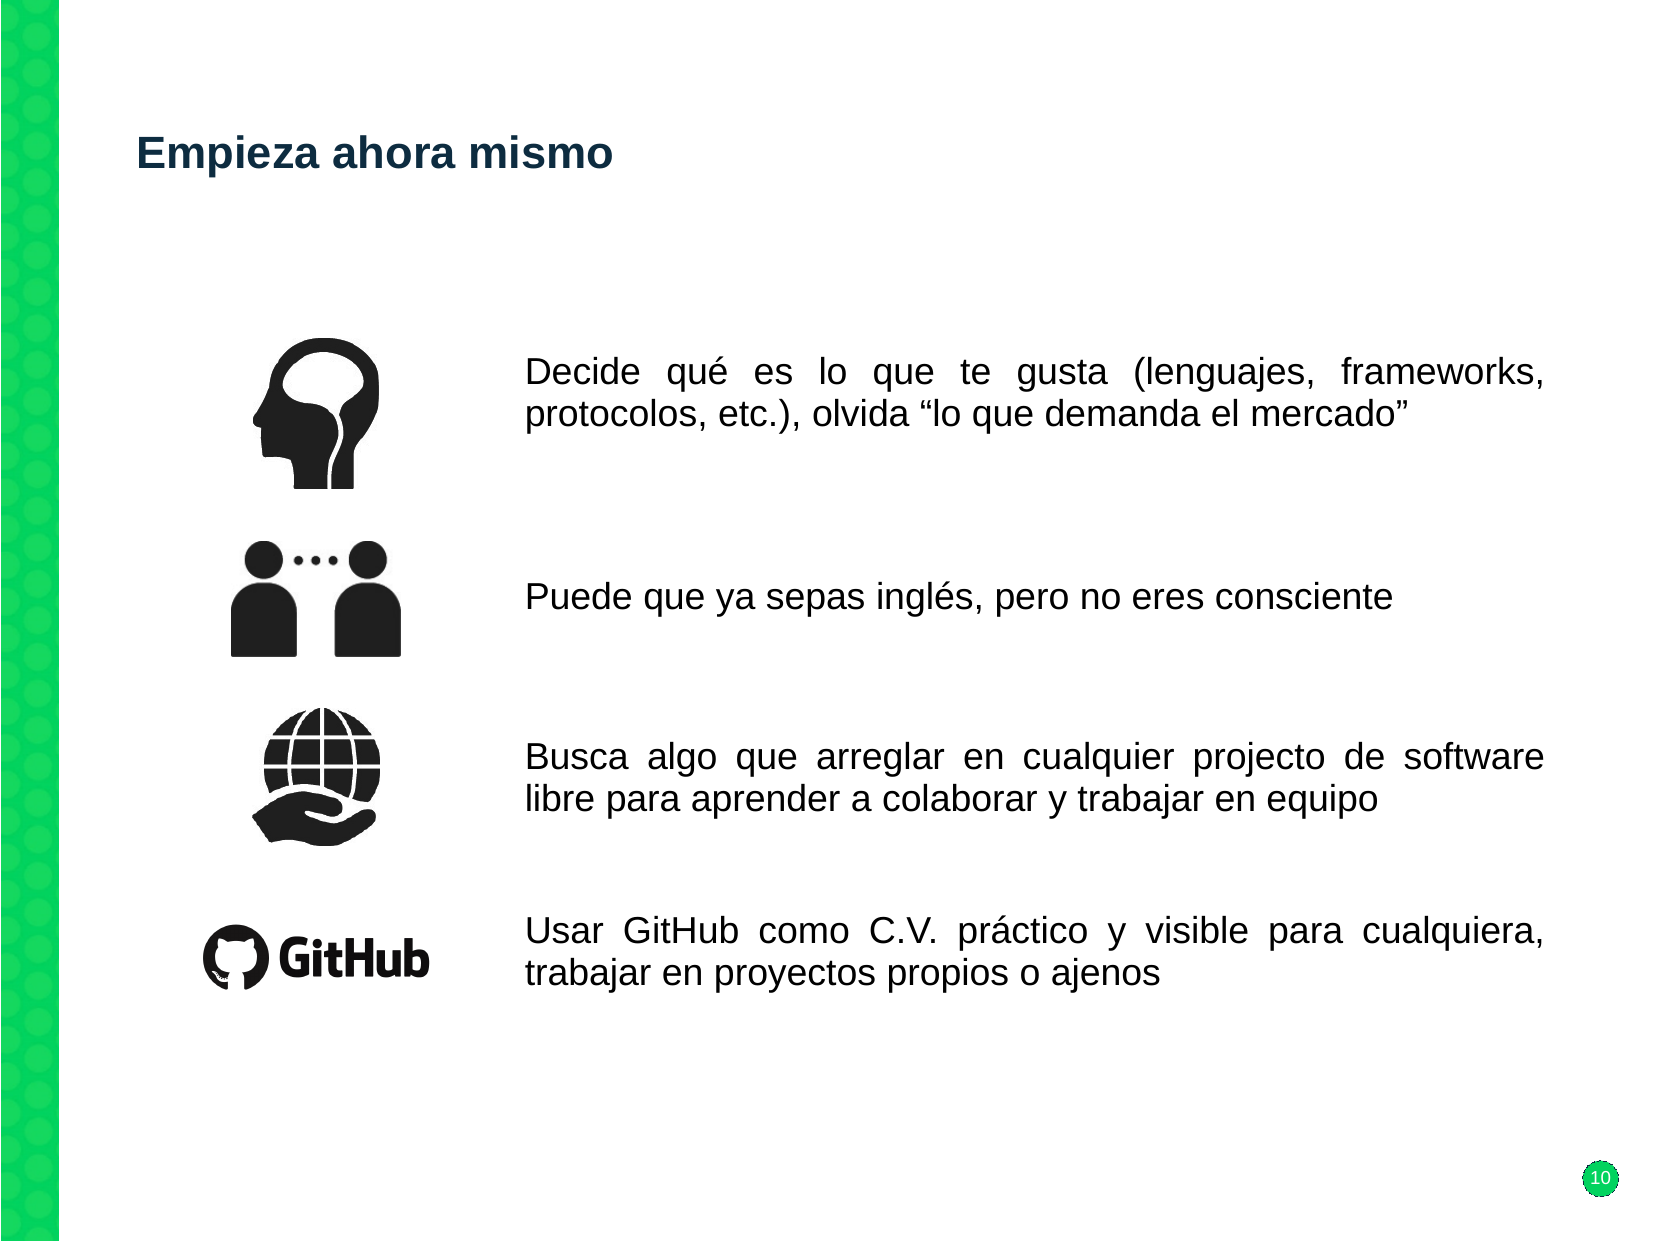

# Empieza ahora mismo
Decide qué es lo que te gusta (lenguajes, frameworks, protocolos, etc.), olvida “lo que demanda el mercado”
Puede que ya sepas inglés, pero no eres consciente
Busca algo que arreglar en cualquier projecto de software libre para aprender a colaborar y trabajar en equipo
Usar GitHub como C.V. práctico y visible para cualquiera, trabajar en proyectos propios o ajenos
10